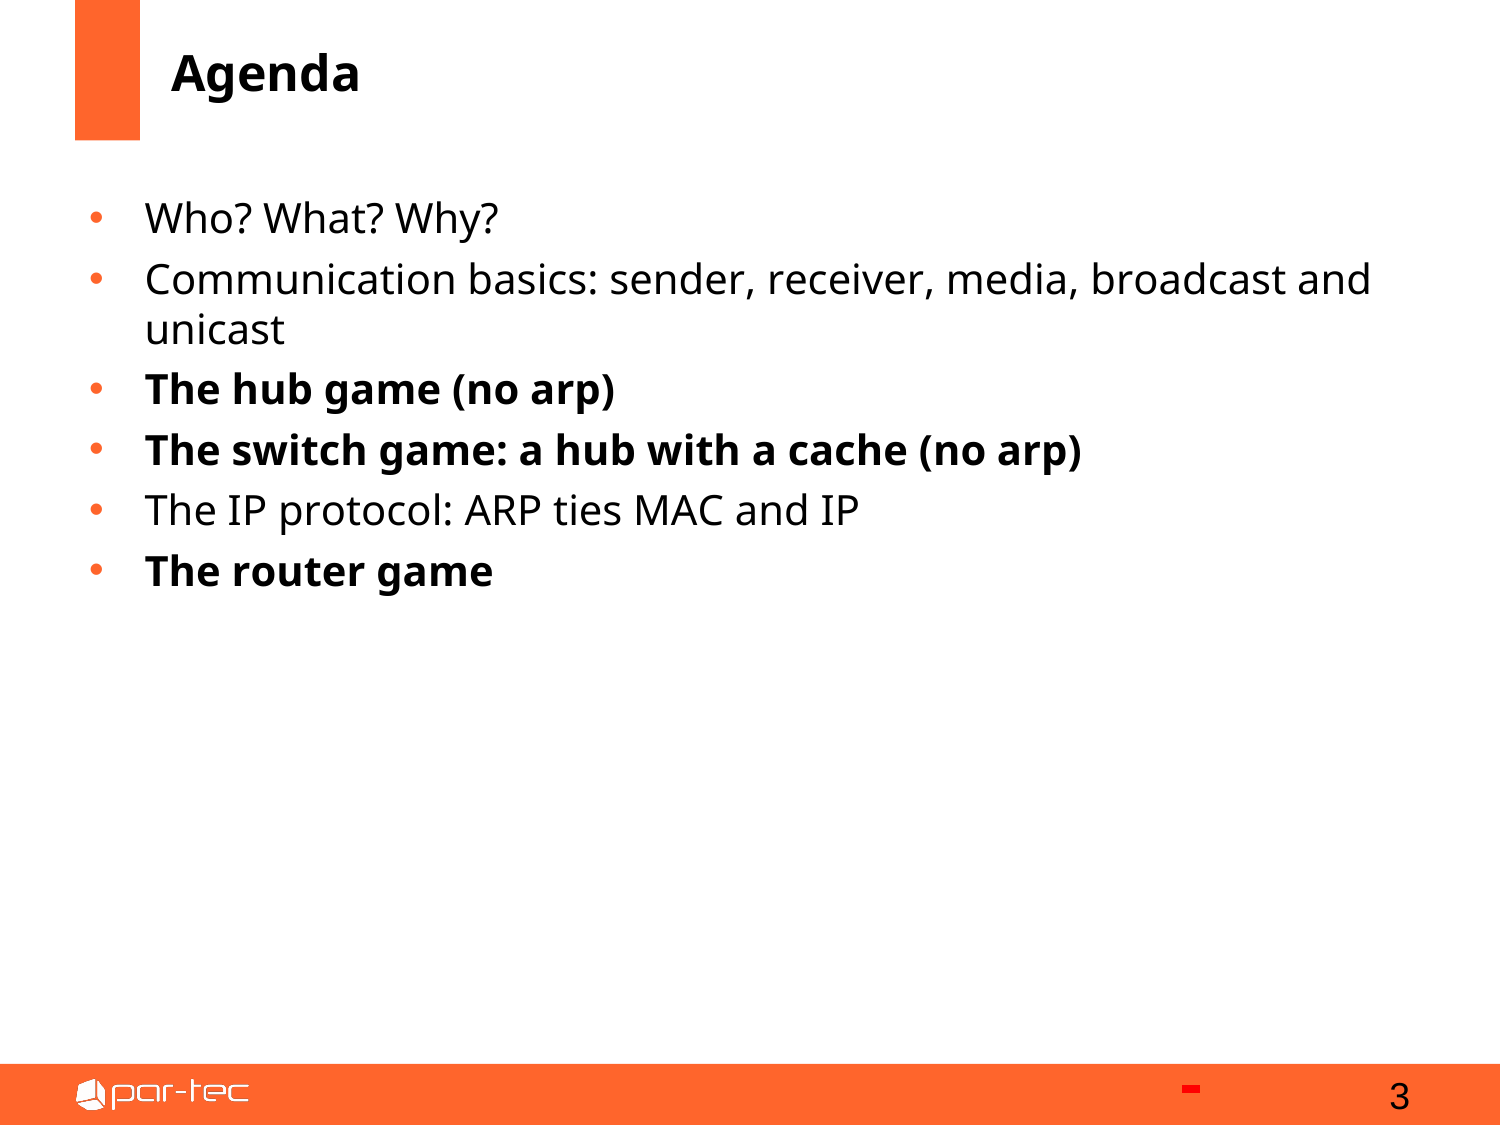

Agenda
Who? What? Why?
Communication basics: sender, receiver, media, broadcast and unicast
The hub game (no arp)
The switch game: a hub with a cache (no arp)
The IP protocol: ARP ties MAC and IP
The router game